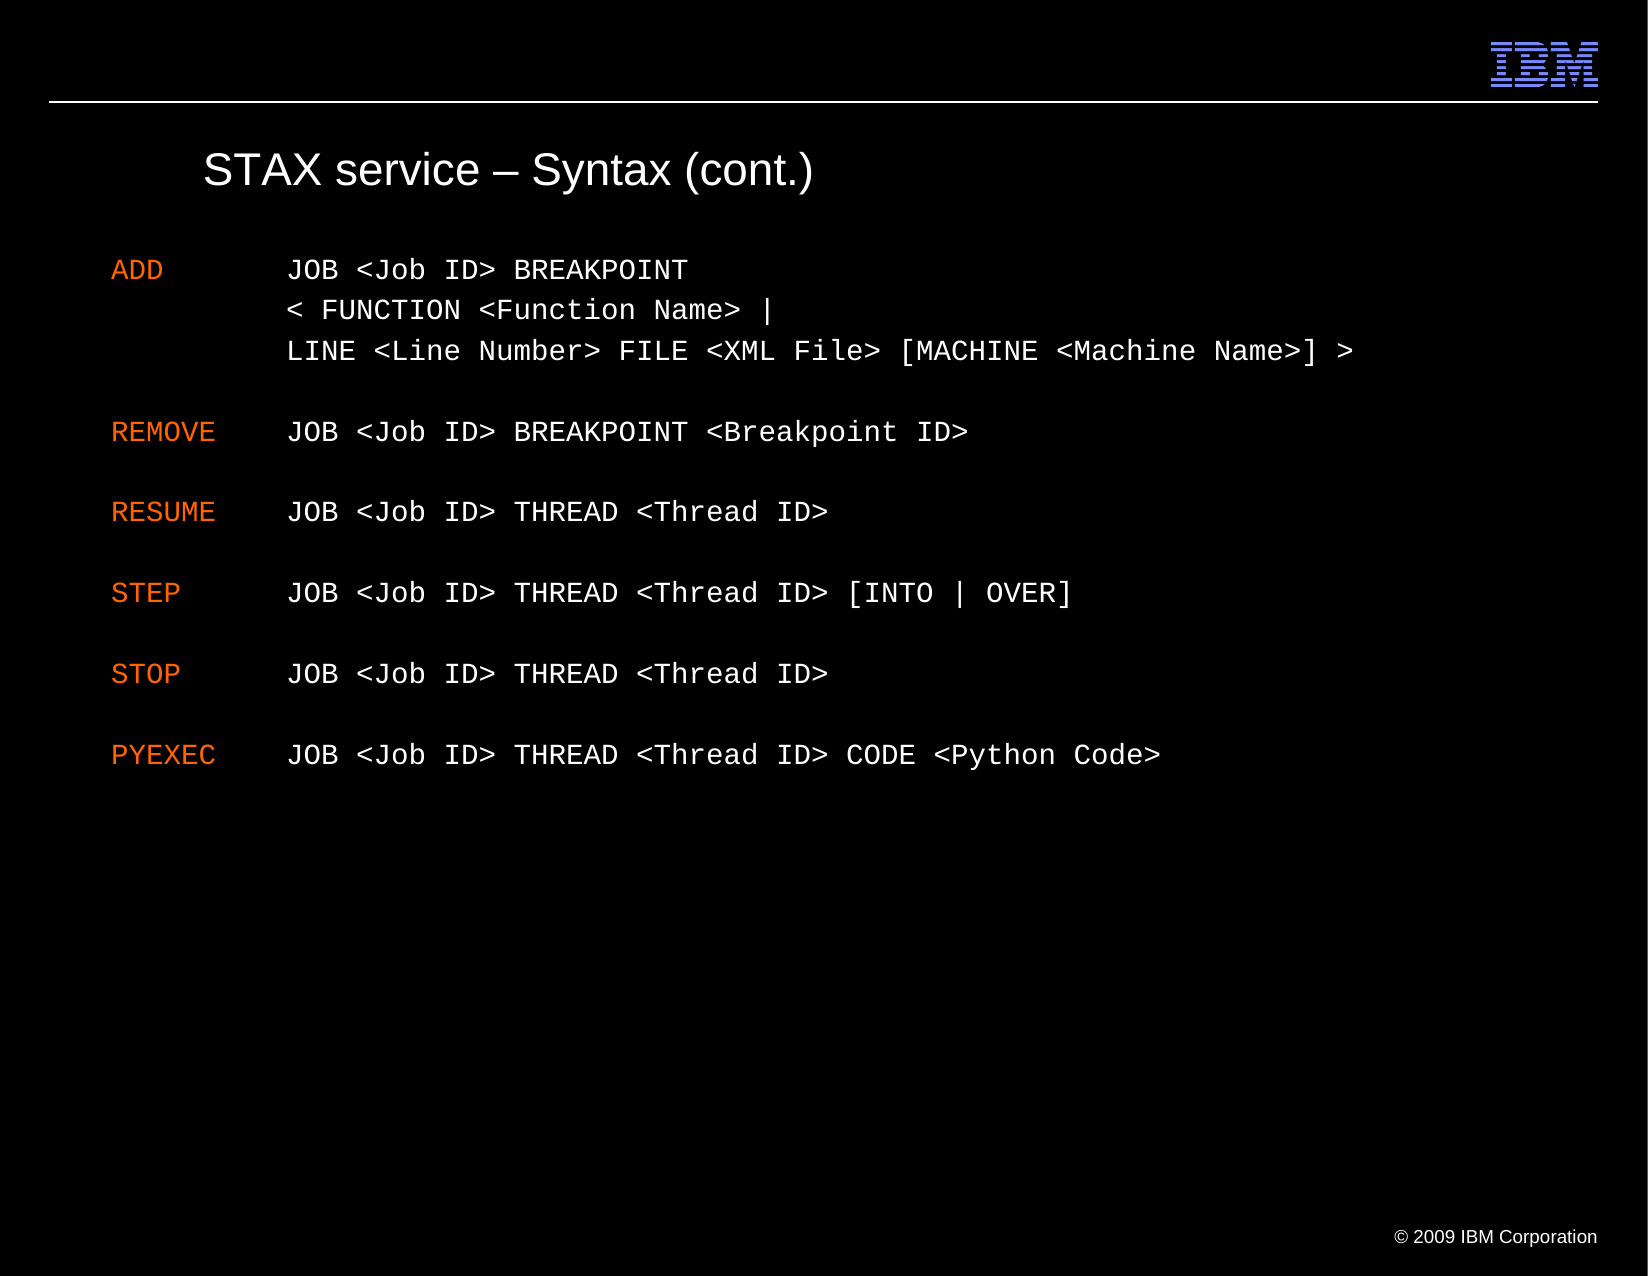

# STAX service – Syntax (cont.)
ADD JOB <Job ID> BREAKPOINT
 < FUNCTION <Function Name> |
 LINE <Line Number> FILE <XML File> [MACHINE <Machine Name>] >
REMOVE JOB <Job ID> BREAKPOINT <Breakpoint ID>
RESUME JOB <Job ID> THREAD <Thread ID>
STEP JOB <Job ID> THREAD <Thread ID> [INTO | OVER]
STOP JOB <Job ID> THREAD <Thread ID>
PYEXEC JOB <Job ID> THREAD <Thread ID> CODE <Python Code>